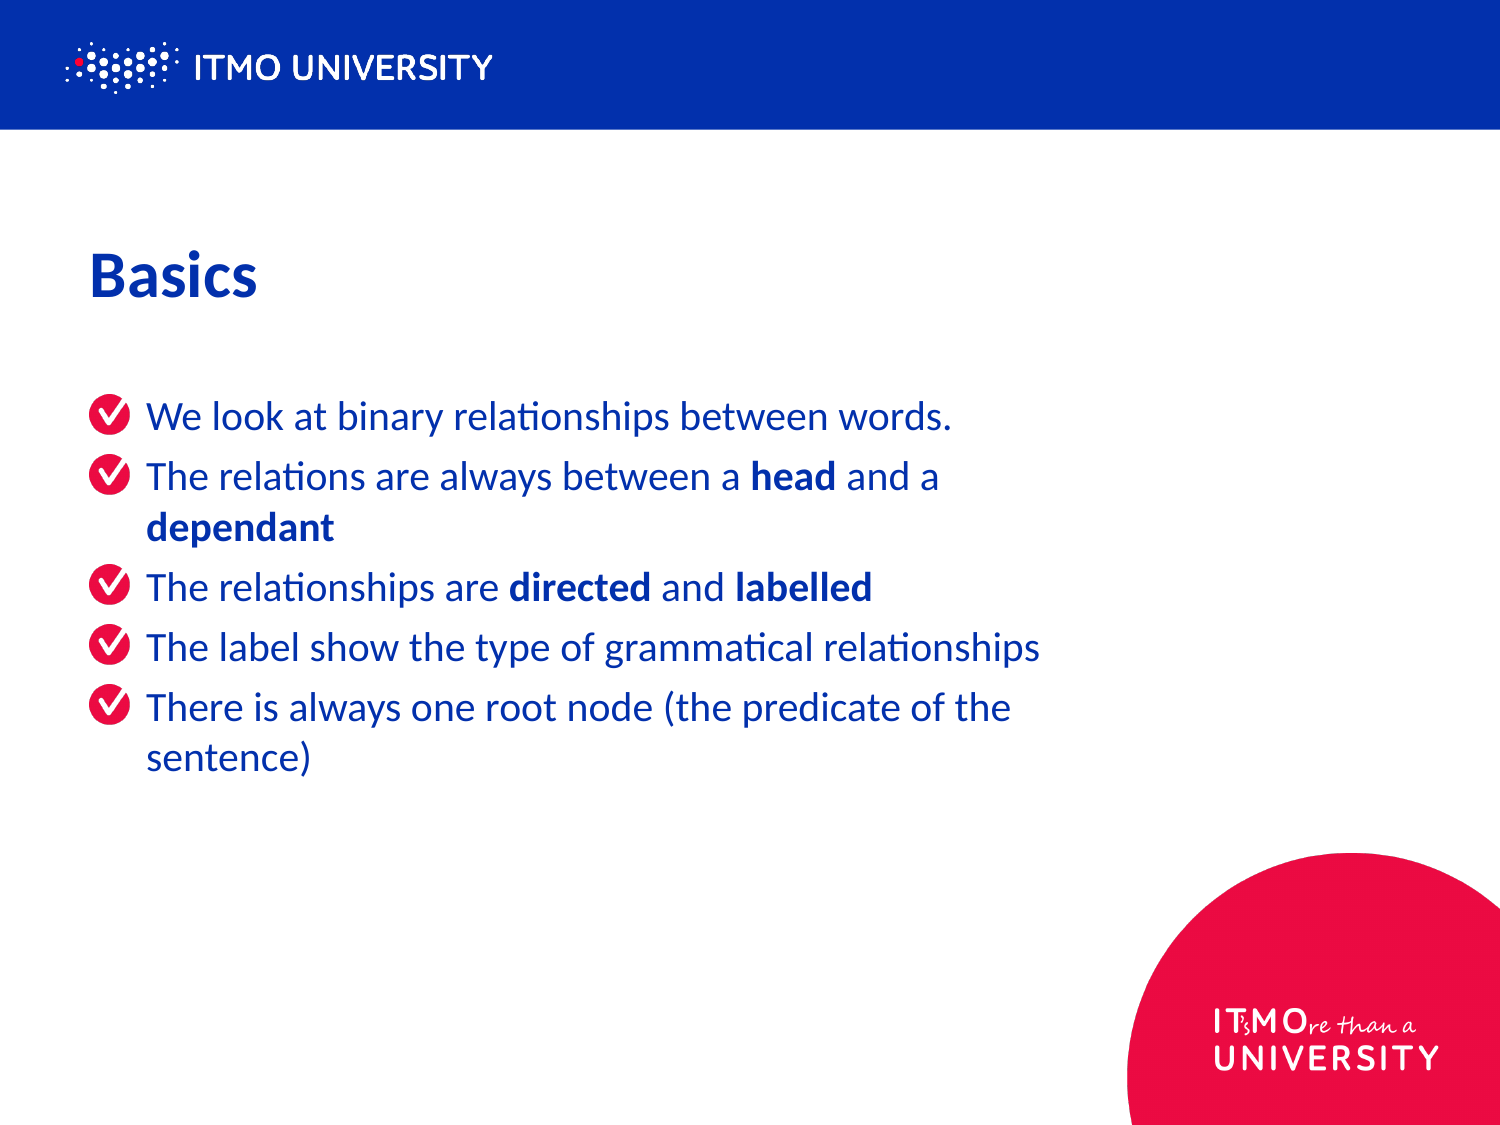

Basics
We look at binary relationships between words.
The relations are always between a head and a dependant
The relationships are directed and labelled
The label show the type of grammatical relationships
There is always one root node (the predicate of the sentence)